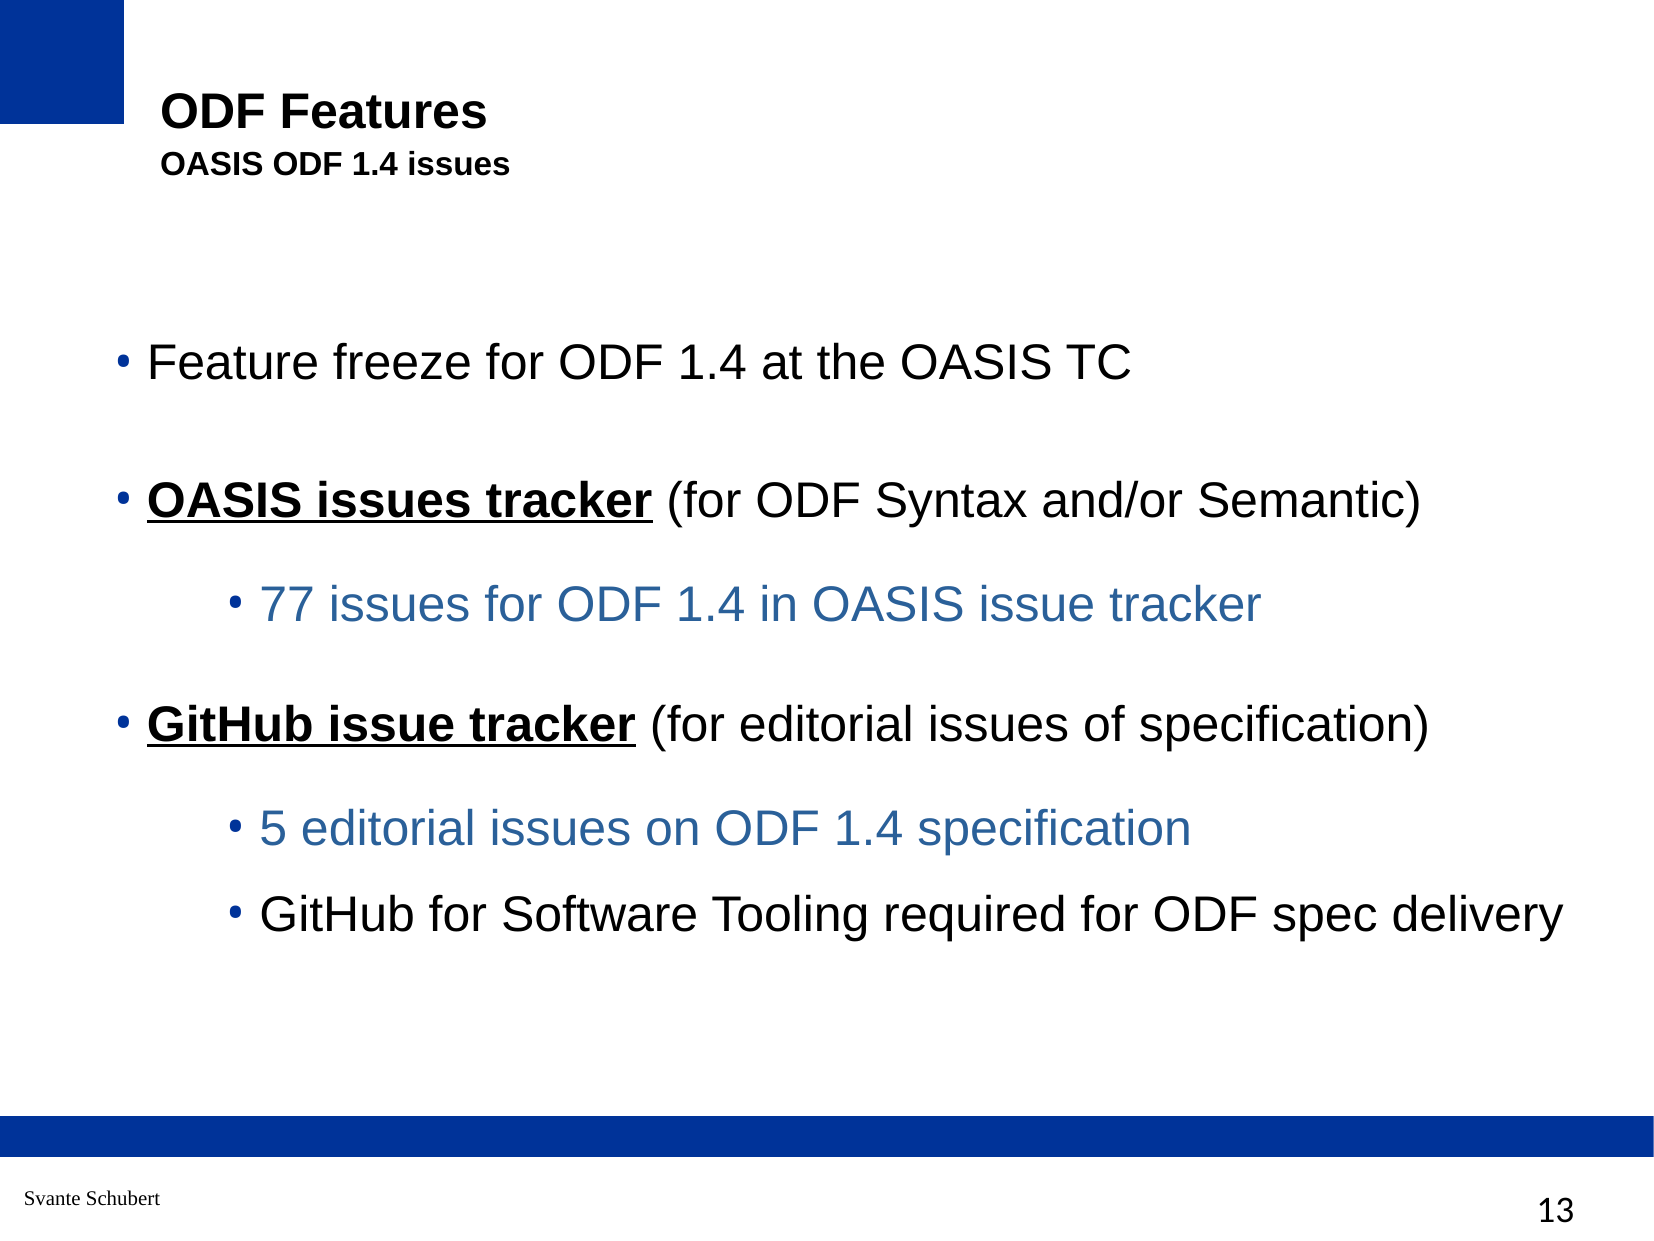

# ODF Features OASIS ODF 1.4 issues
 Feature freeze for ODF 1.4 at the OASIS TC
 OASIS issues tracker (for ODF Syntax and/or Semantic)
 77 issues for ODF 1.4 in OASIS issue tracker
 GitHub issue tracker (for editorial issues of specification)
 5 editorial issues on ODF 1.4 specification
 GitHub for Software Tooling required for ODF spec delivery
Svante Schubert